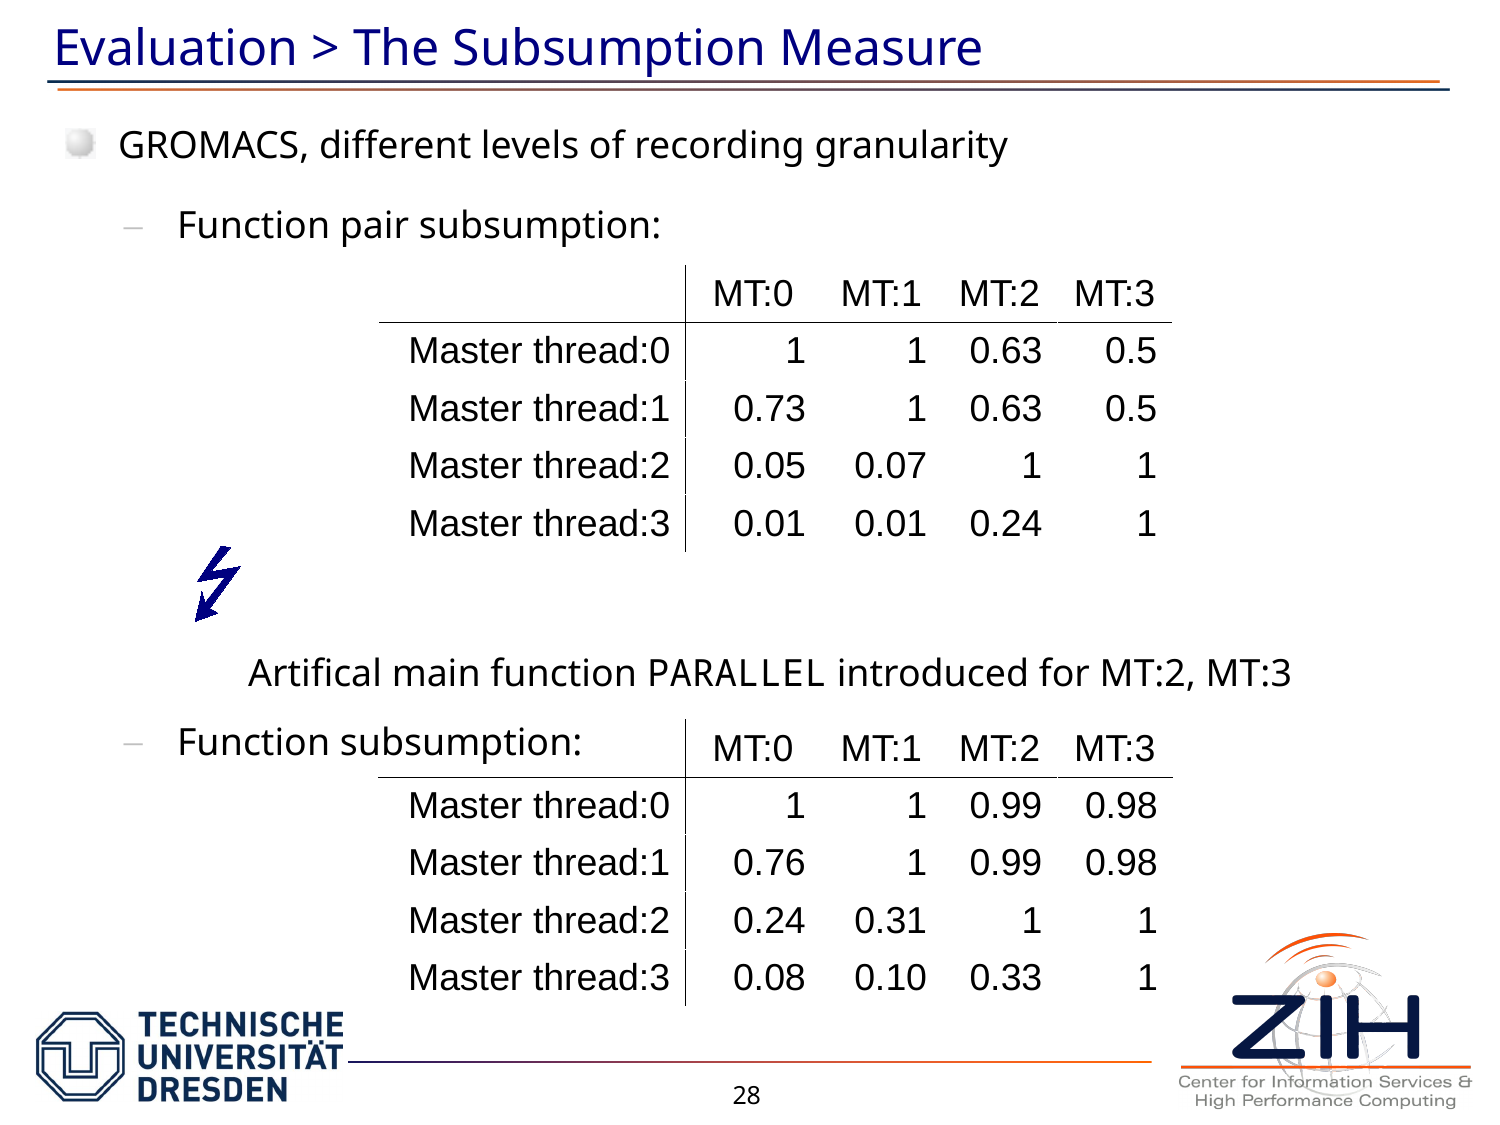

# Evaluation > The Subsumption Measure
GROMACS, different levels of recording granularity
Function pair subsumption:
Artifical main function PARALLEL introduced for MT:2, MT:3
Function subsumption:
| | MT:0 | MT:1 | MT:2 | MT:3 |
| --- | --- | --- | --- | --- |
| Master thread:0 | 1 | 1 | 0.63 | 0.5 |
| Master thread:1 | 0.73 | 1 | 0.63 | 0.5 |
| Master thread:2 | 0.05 | 0.07 | 1 | 1 |
| Master thread:3 | 0.01 | 0.01 | 0.24 | 1 |
| | MT:0 | MT:1 | MT:2 | MT:3 |
| --- | --- | --- | --- | --- |
| Master thread:0 | 1 | 1 | 0.99 | 0.98 |
| Master thread:1 | 0.76 | 1 | 0.99 | 0.98 |
| Master thread:2 | 0.24 | 0.31 | 1 | 1 |
| Master thread:3 | 0.08 | 0.10 | 0.33 | 1 |
28